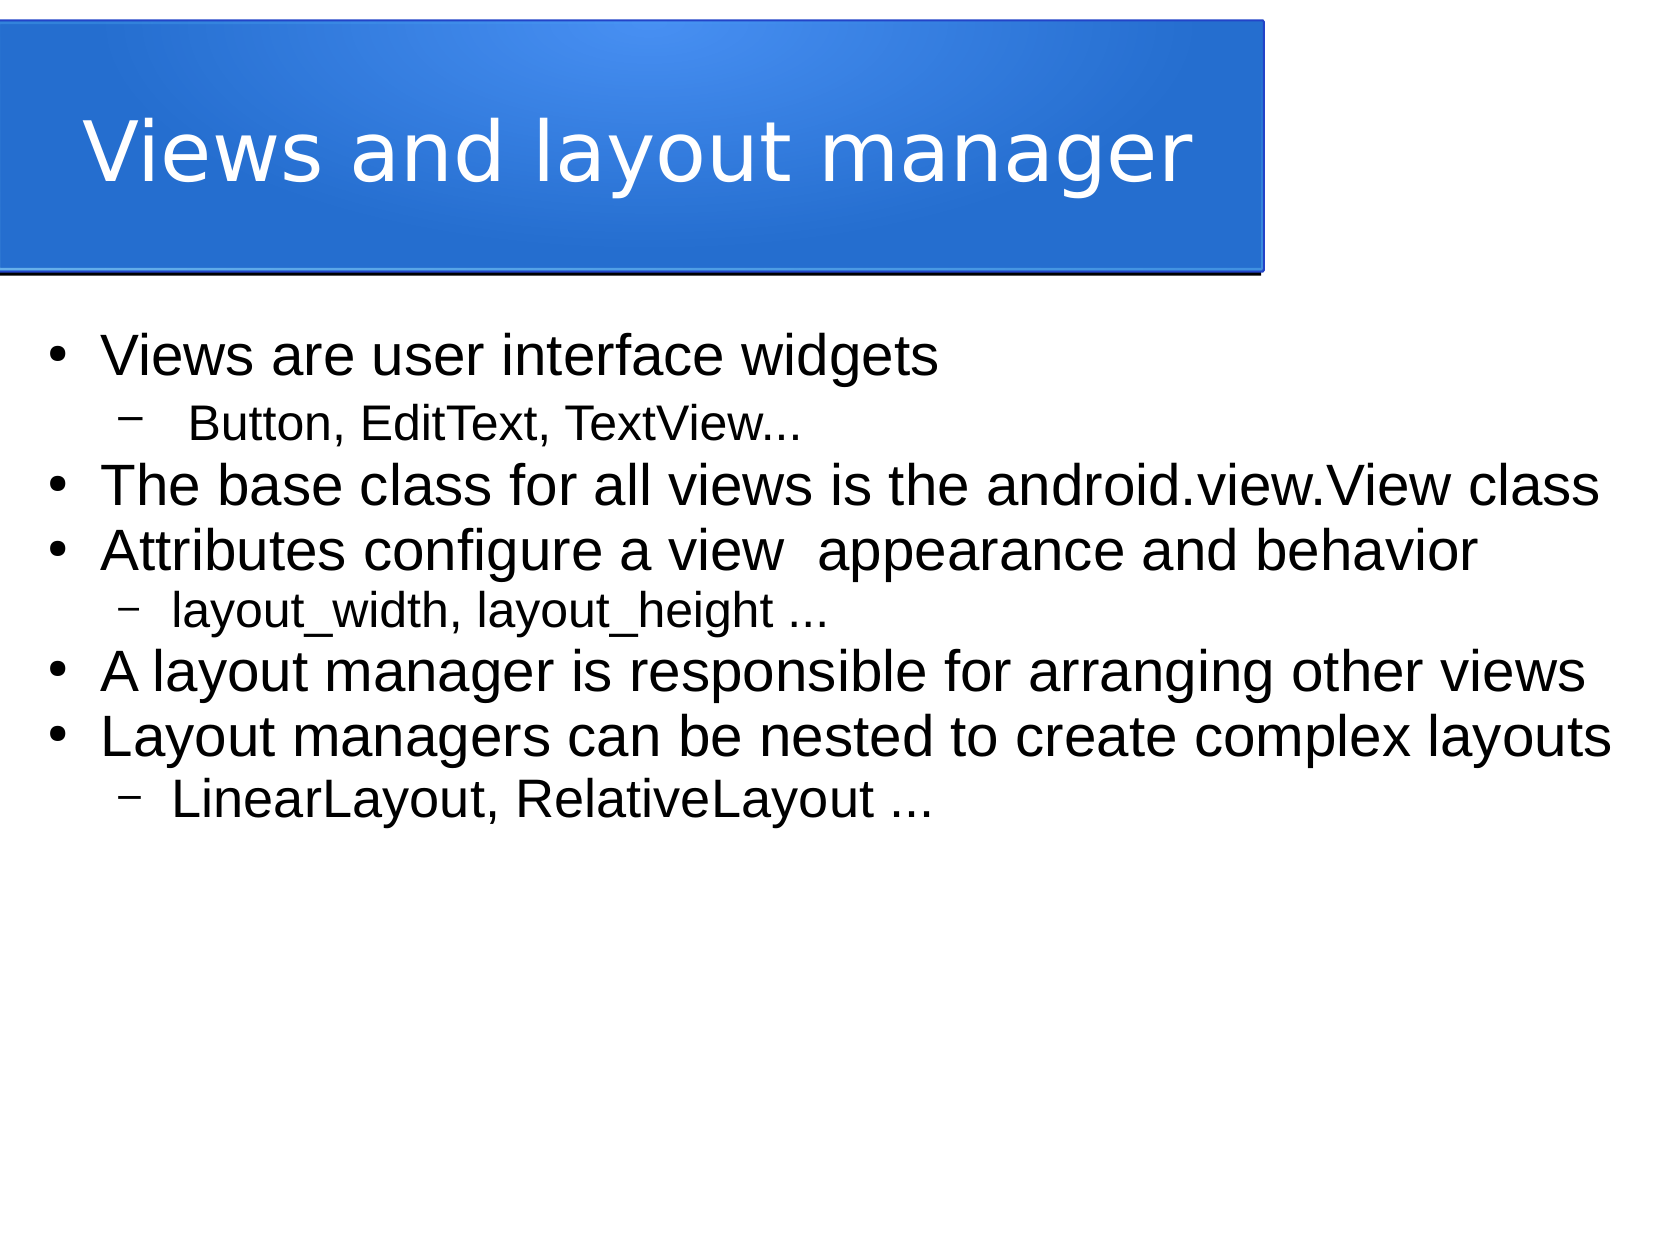

# Views and layout manager
Views are user interface widgets
 Button, EditText, TextView...
The base class for all views is the android.view.View class
Attributes configure a view appearance and behavior
layout_width, layout_height ...
A layout manager is responsible for arranging other views
Layout managers can be nested to create complex layouts
LinearLayout, RelativeLayout ...